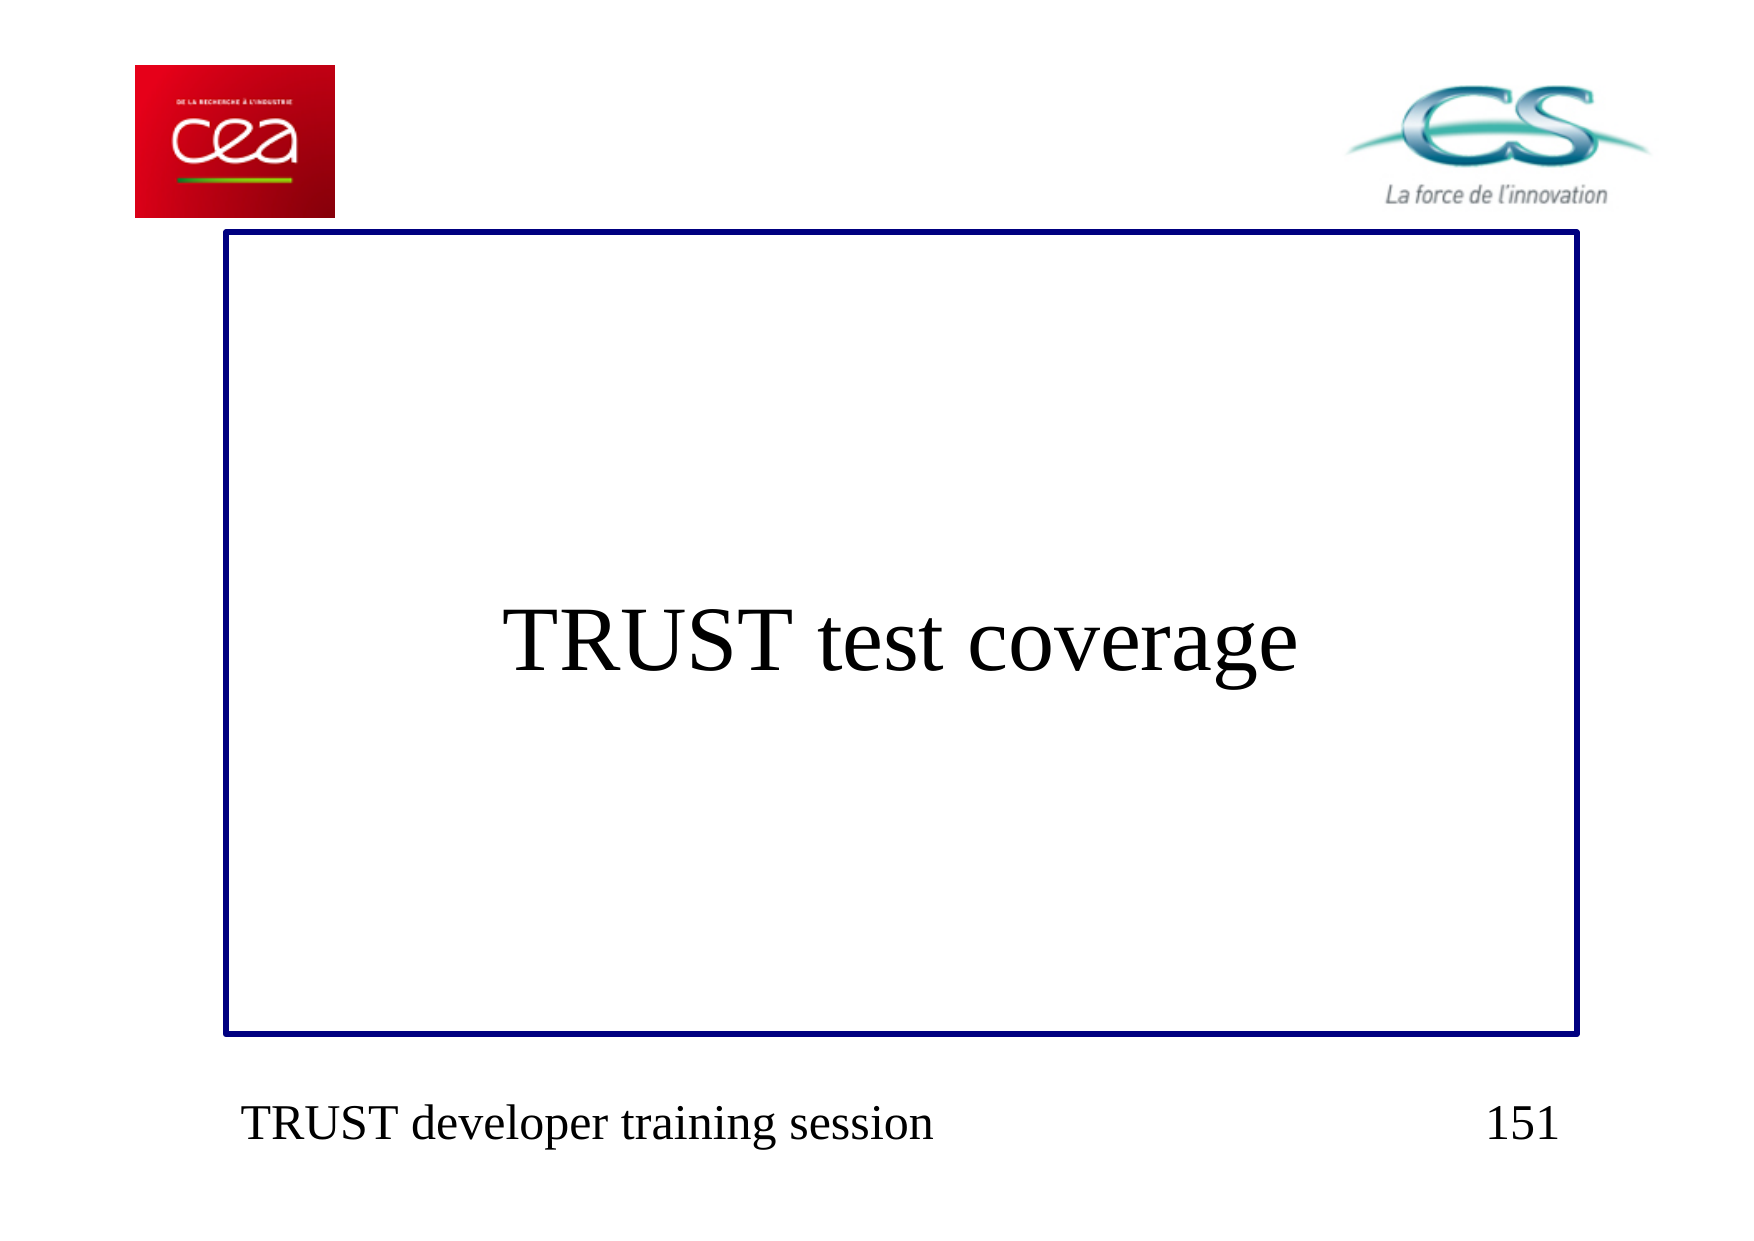

# TRUST test coverage
TRUST developer training session
151